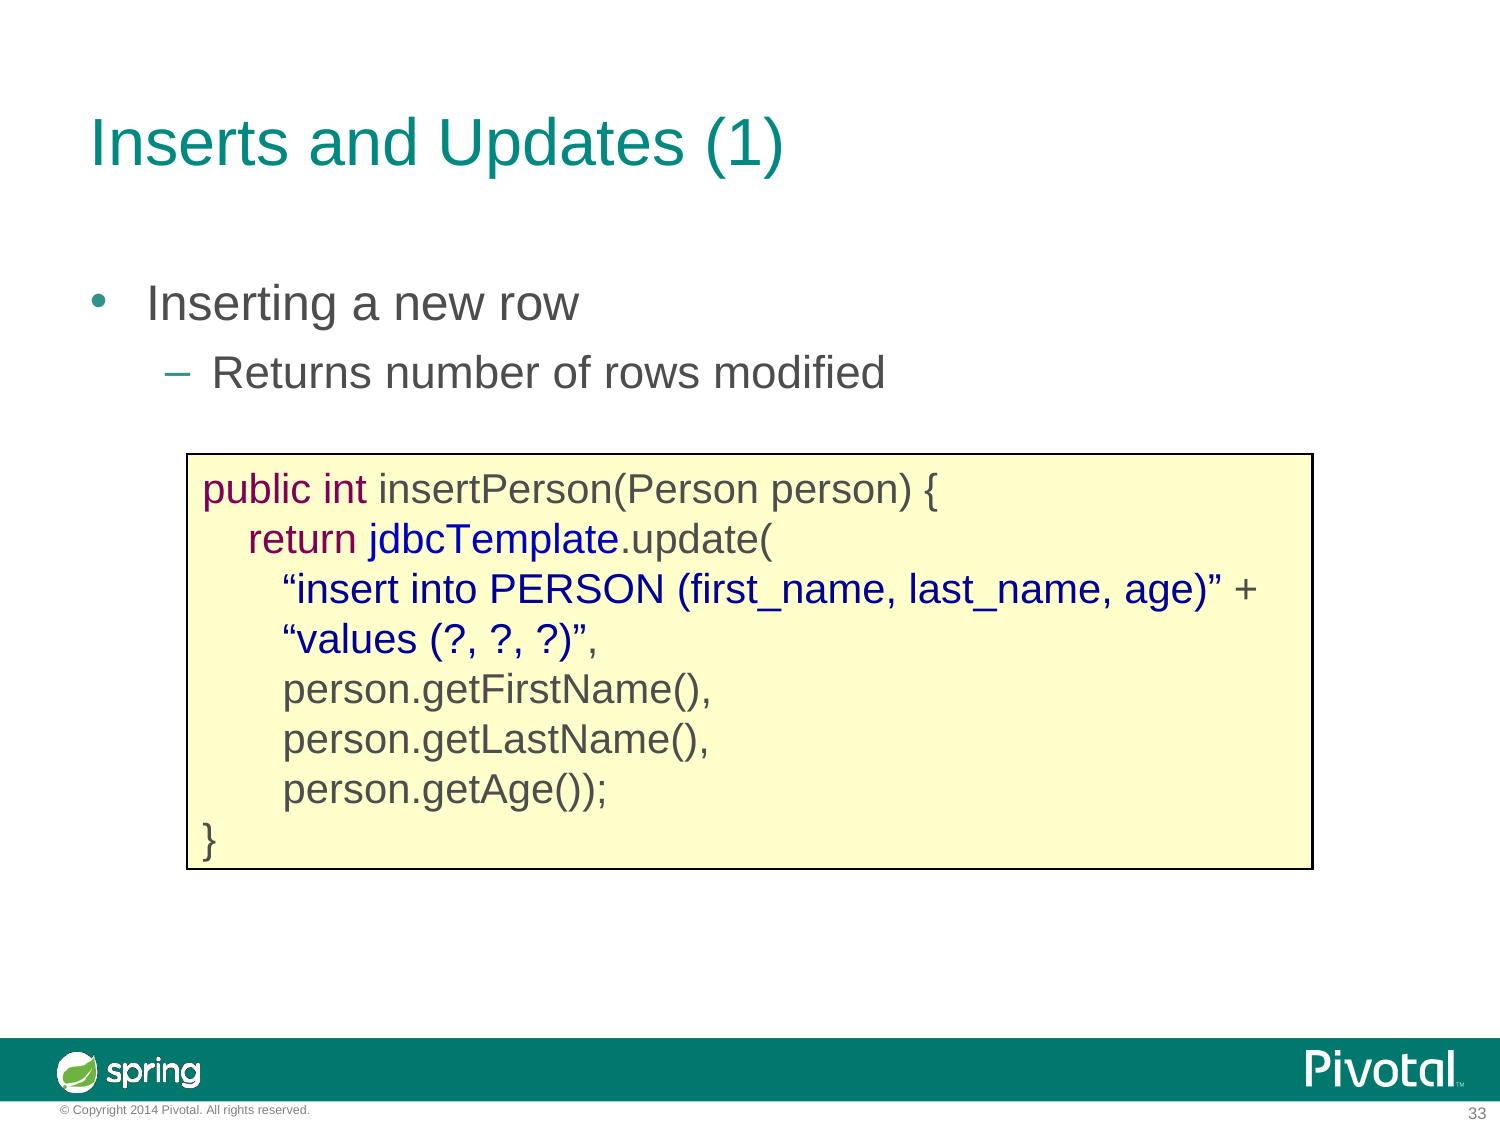

# Inserts and Updates (1)
Inserting a new row
Returns number of rows modified
public int insertPerson(Person person) {
 return jdbcTemplate.update(
 “insert into PERSON (first_name, last_name, age)” +
 “values (?, ?, ?)”,
 person.getFirstName(),
 person.getLastName(),
 person.getAge());
}